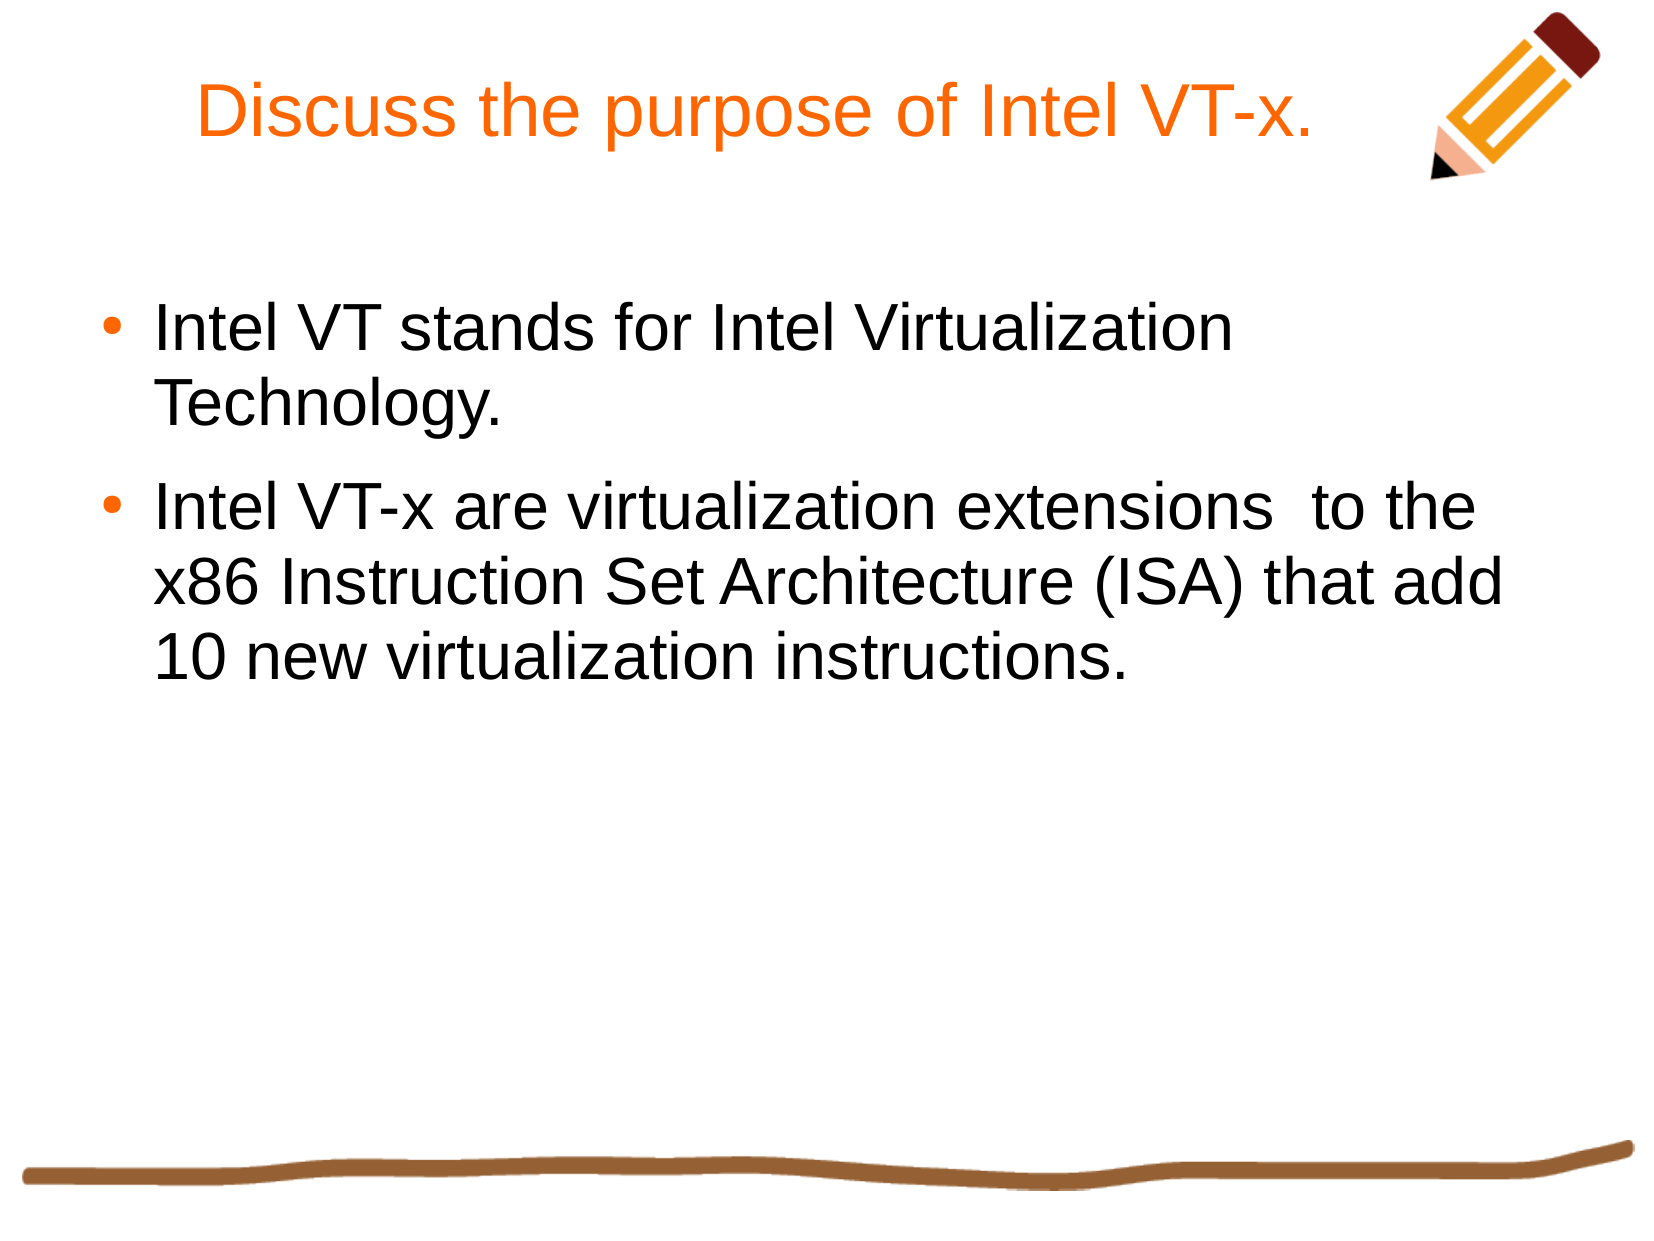

# Discuss the purpose of Intel VT-x.
Intel VT stands for Intel Virtualization Technology.
Intel VT-x are virtualization extensions to the x86 Instruction Set Architecture (ISA) that add 10 new virtualization instructions.